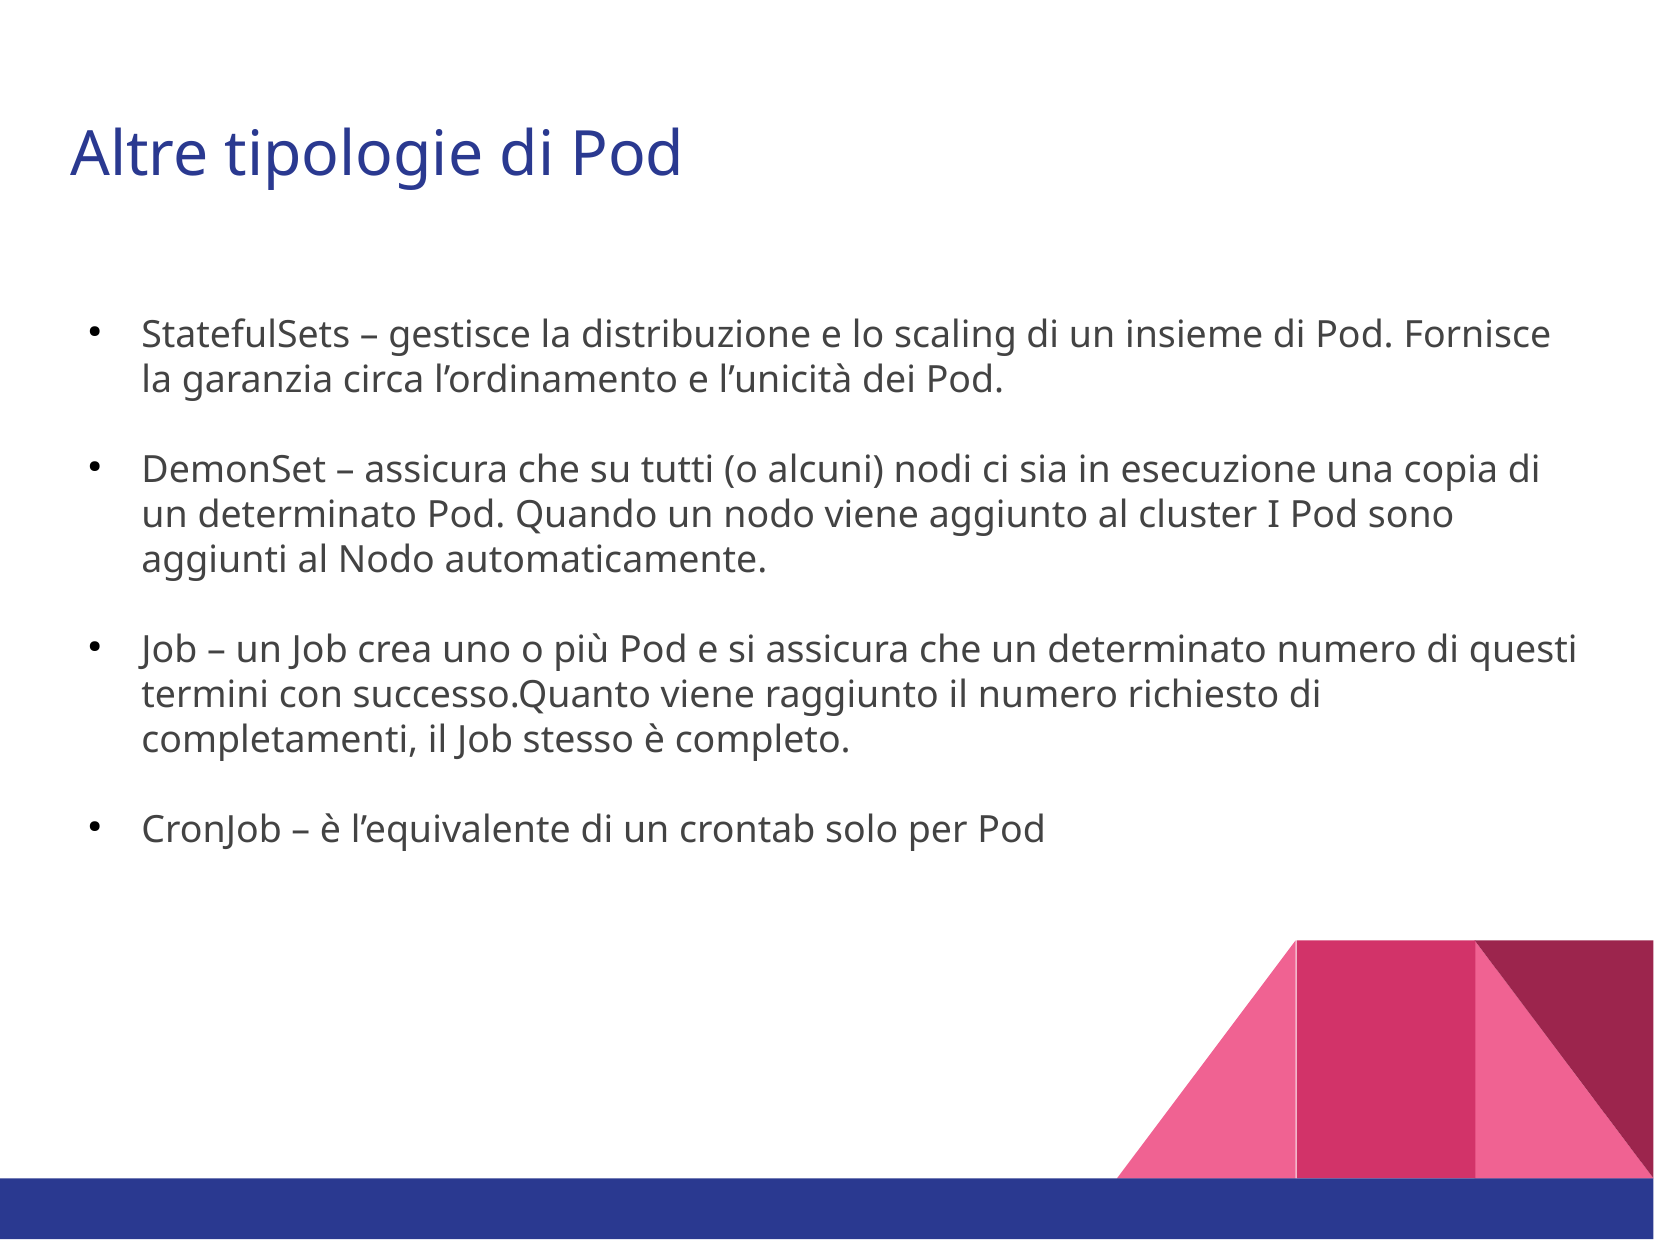

# Altre tipologie di Pod
StatefulSets – gestisce la distribuzione e lo scaling di un insieme di Pod. Fornisce la garanzia circa l’ordinamento e l’unicità dei Pod.
DemonSet – assicura che su tutti (o alcuni) nodi ci sia in esecuzione una copia di un determinato Pod. Quando un nodo viene aggiunto al cluster I Pod sono aggiunti al Nodo automaticamente.
Job – un Job crea uno o più Pod e si assicura che un determinato numero di questi termini con successo.Quanto viene raggiunto il numero richiesto di completamenti, il Job stesso è completo.
CronJob – è l’equivalente di un crontab solo per Pod